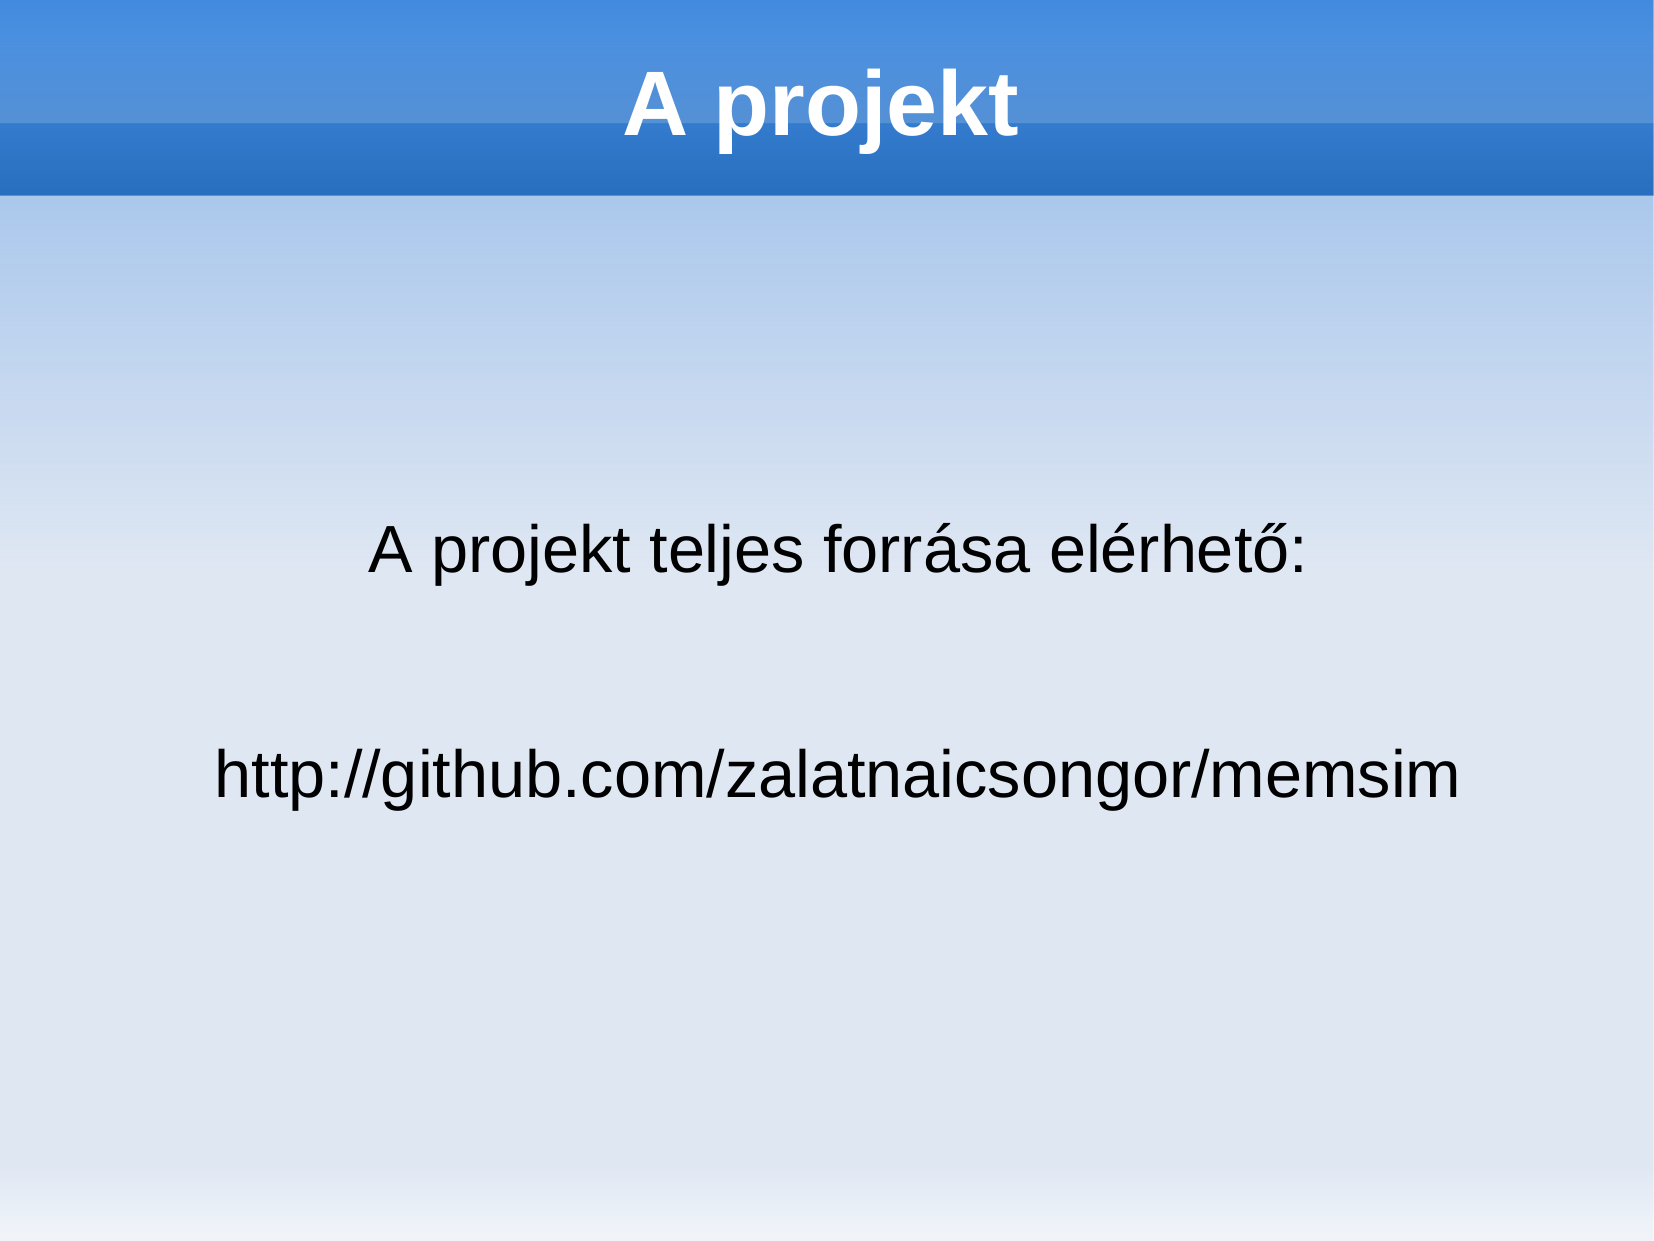

# A projekt
A projekt teljes forrása elérhető:
http://github.com/zalatnaicsongor/memsim